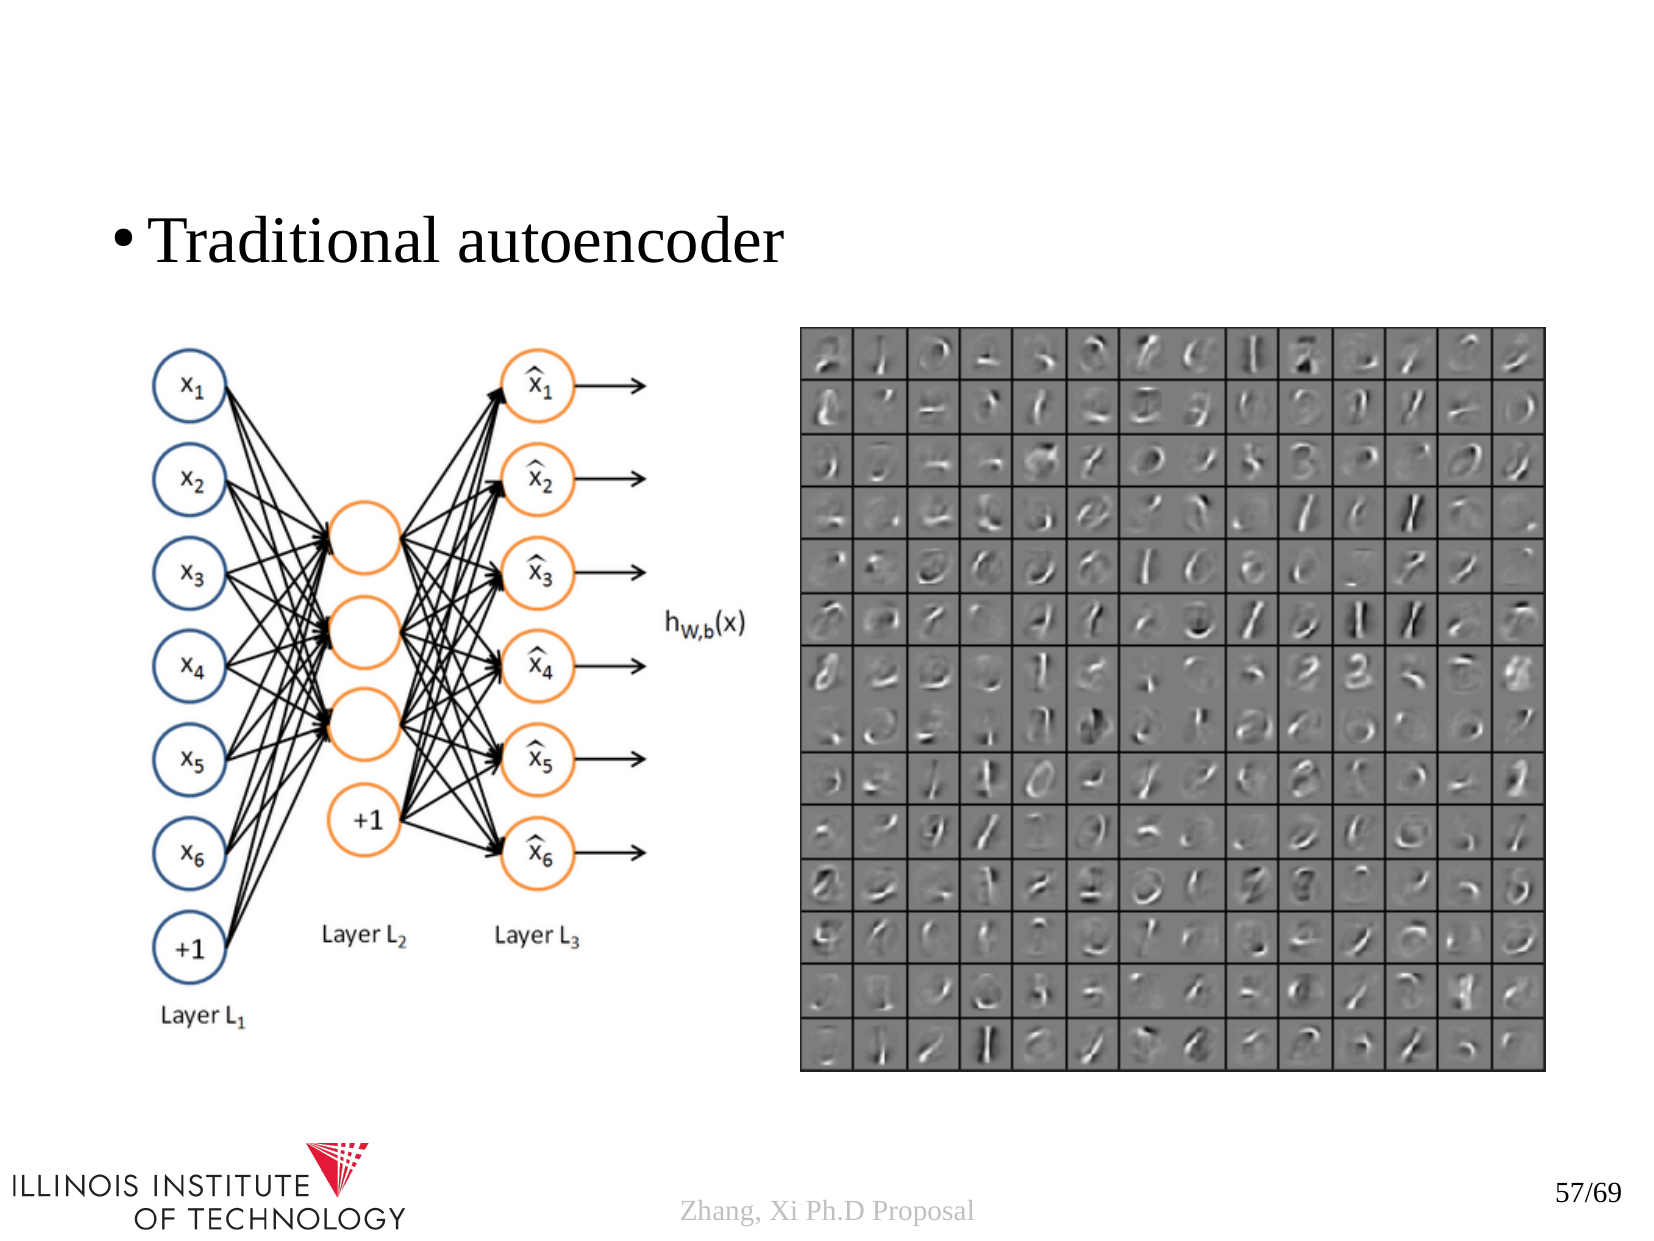

Traditional autoencoder
57
Zhang, Xi Ph.D Proposal